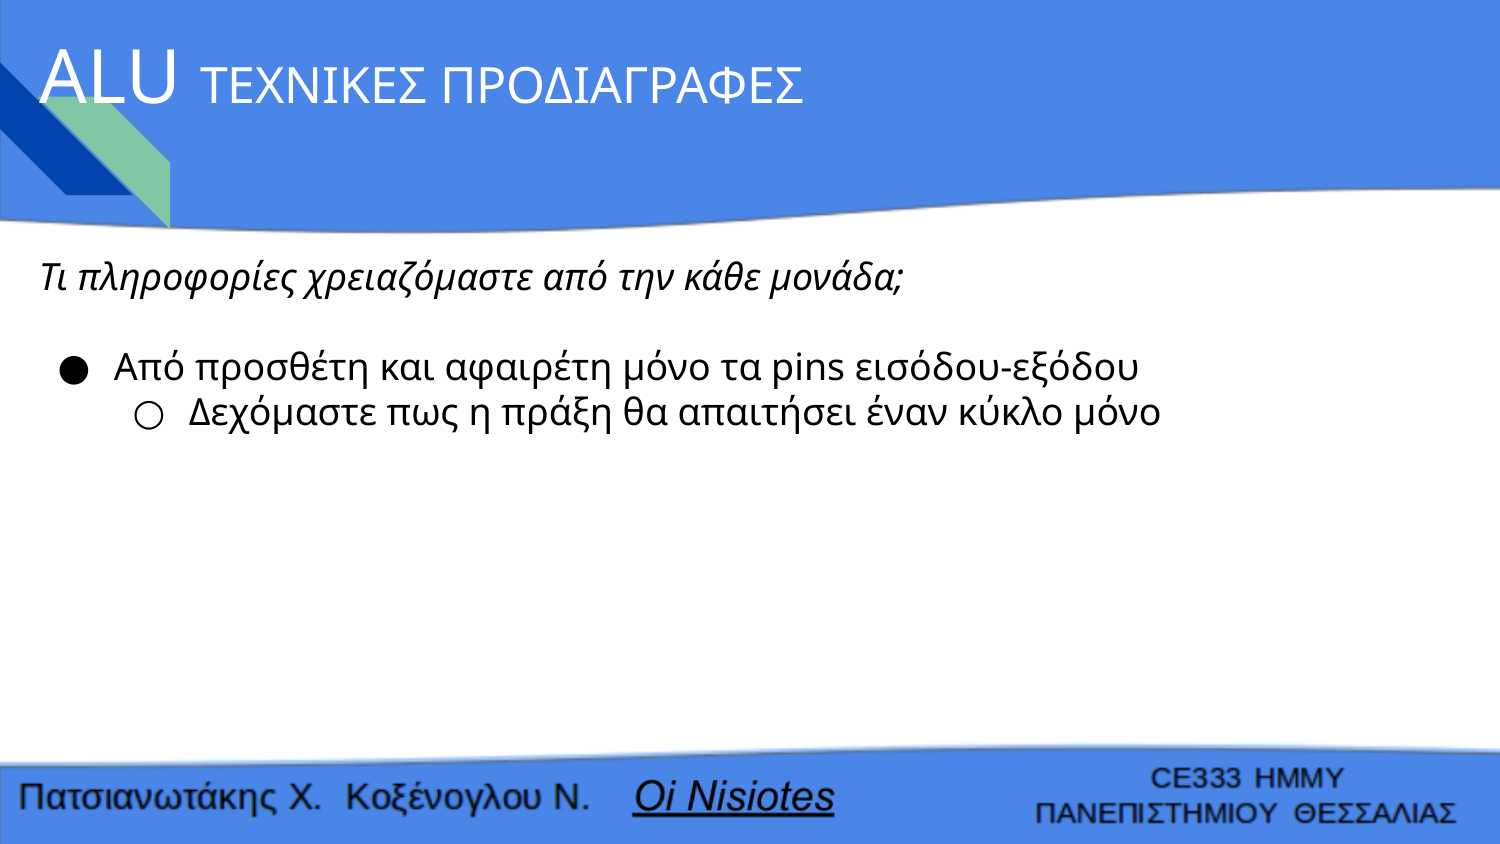

# ALU ΤΕΧΝΙΚΕΣ ΠΡΟΔΙΑΓΡΑΦΕΣ
Τι πληροφορίες χρειαζόμαστε από την κάθε μονάδα;
Από προσθέτη και αφαιρέτη μόνο τα pins εισόδου-εξόδου
Δεχόμαστε πως η πράξη θα απαιτήσει έναν κύκλο μόνο